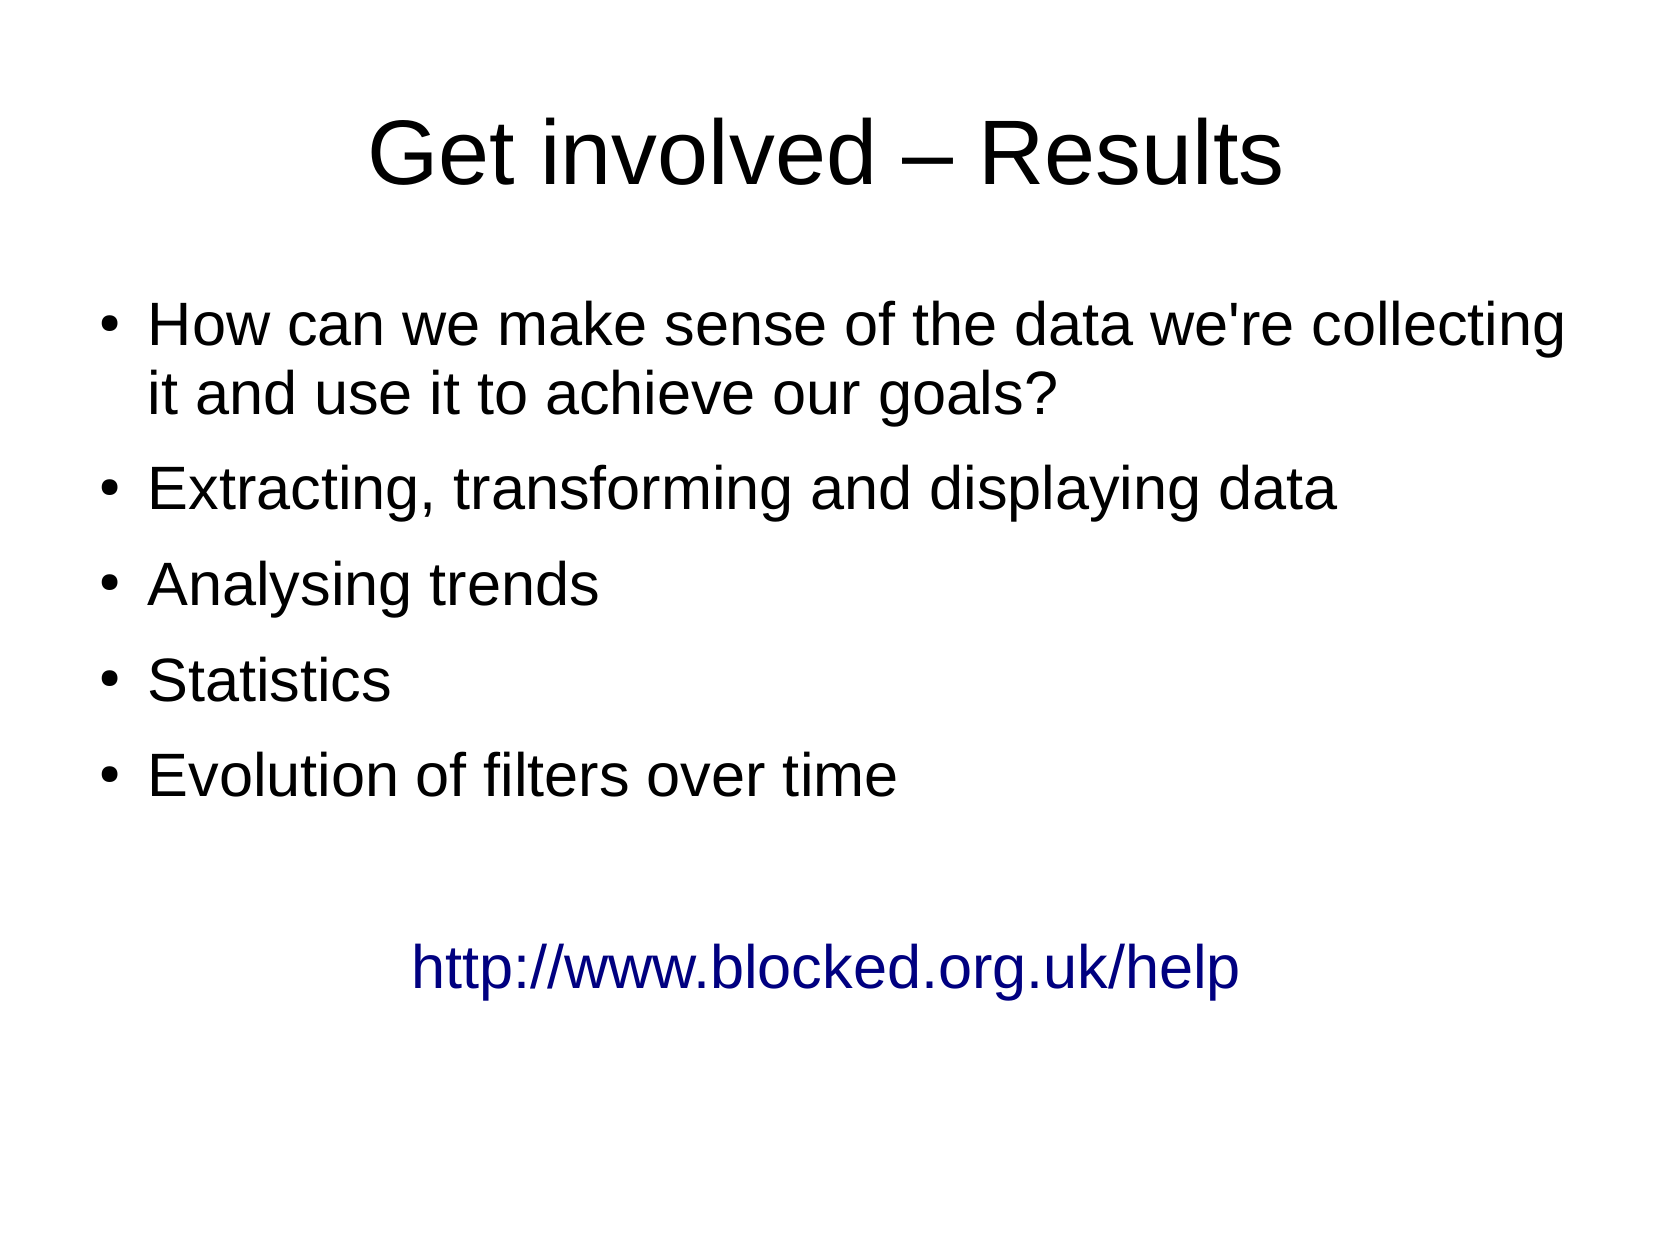

# Get involved – Results
How can we make sense of the data we're collecting it and use it to achieve our goals?
Extracting, transforming and displaying data
Analysing trends
Statistics
Evolution of filters over time
http://www.blocked.org.uk/help